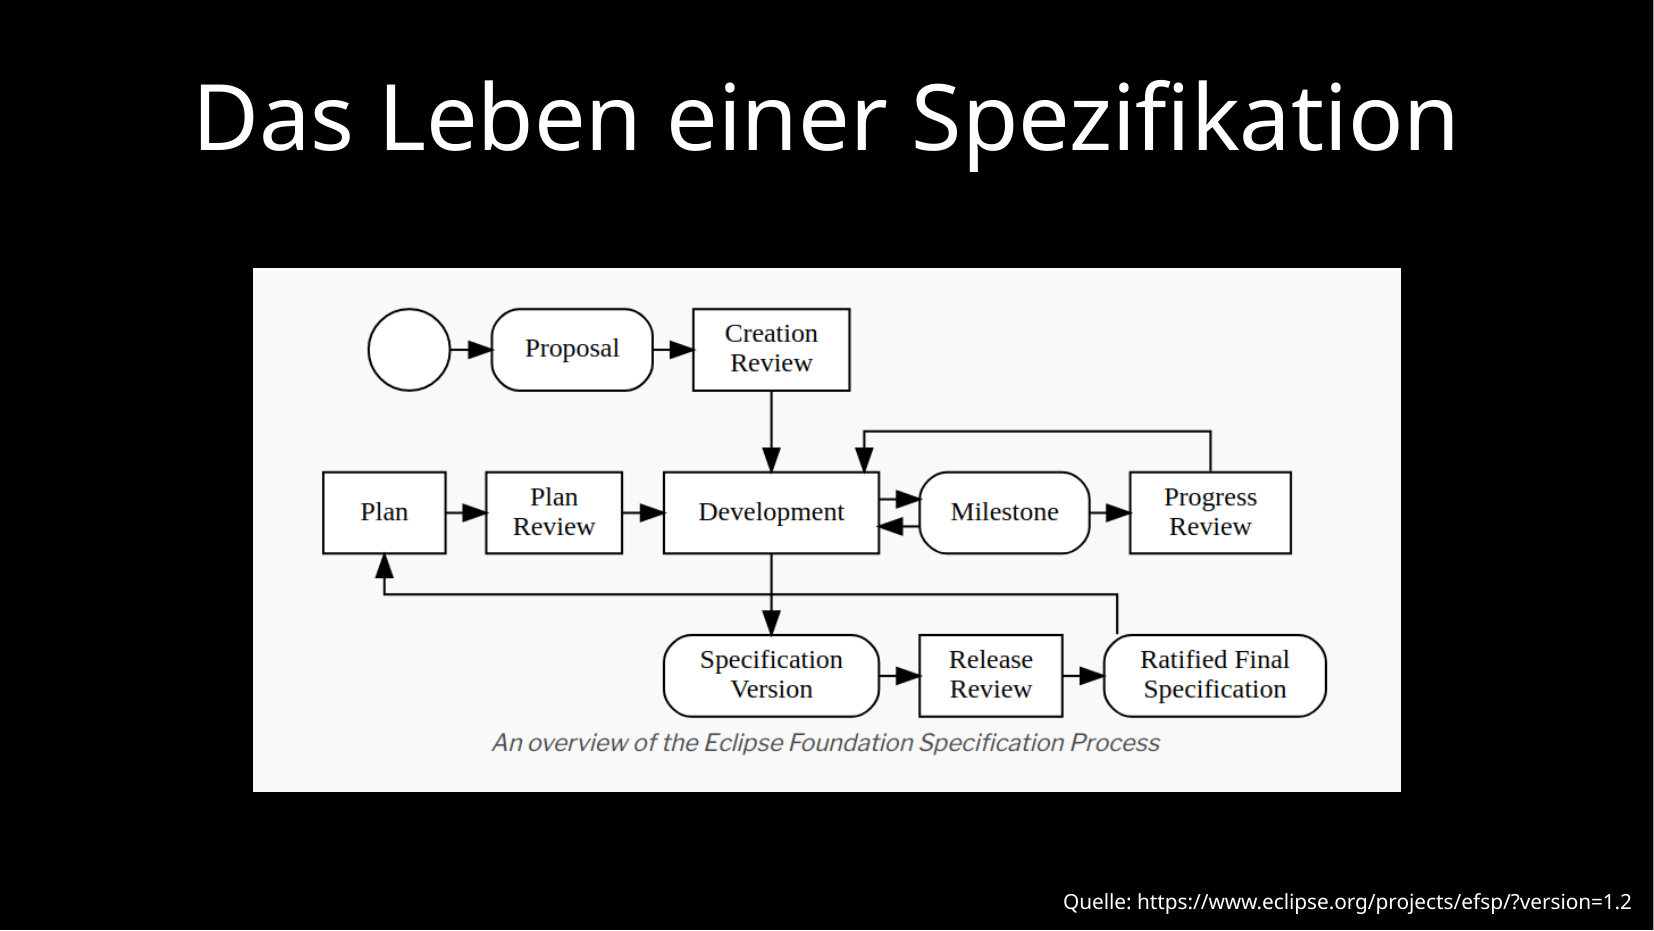

# Das Leben einer Spezifikation
Quelle: https://www.eclipse.org/projects/efsp/?version=1.2